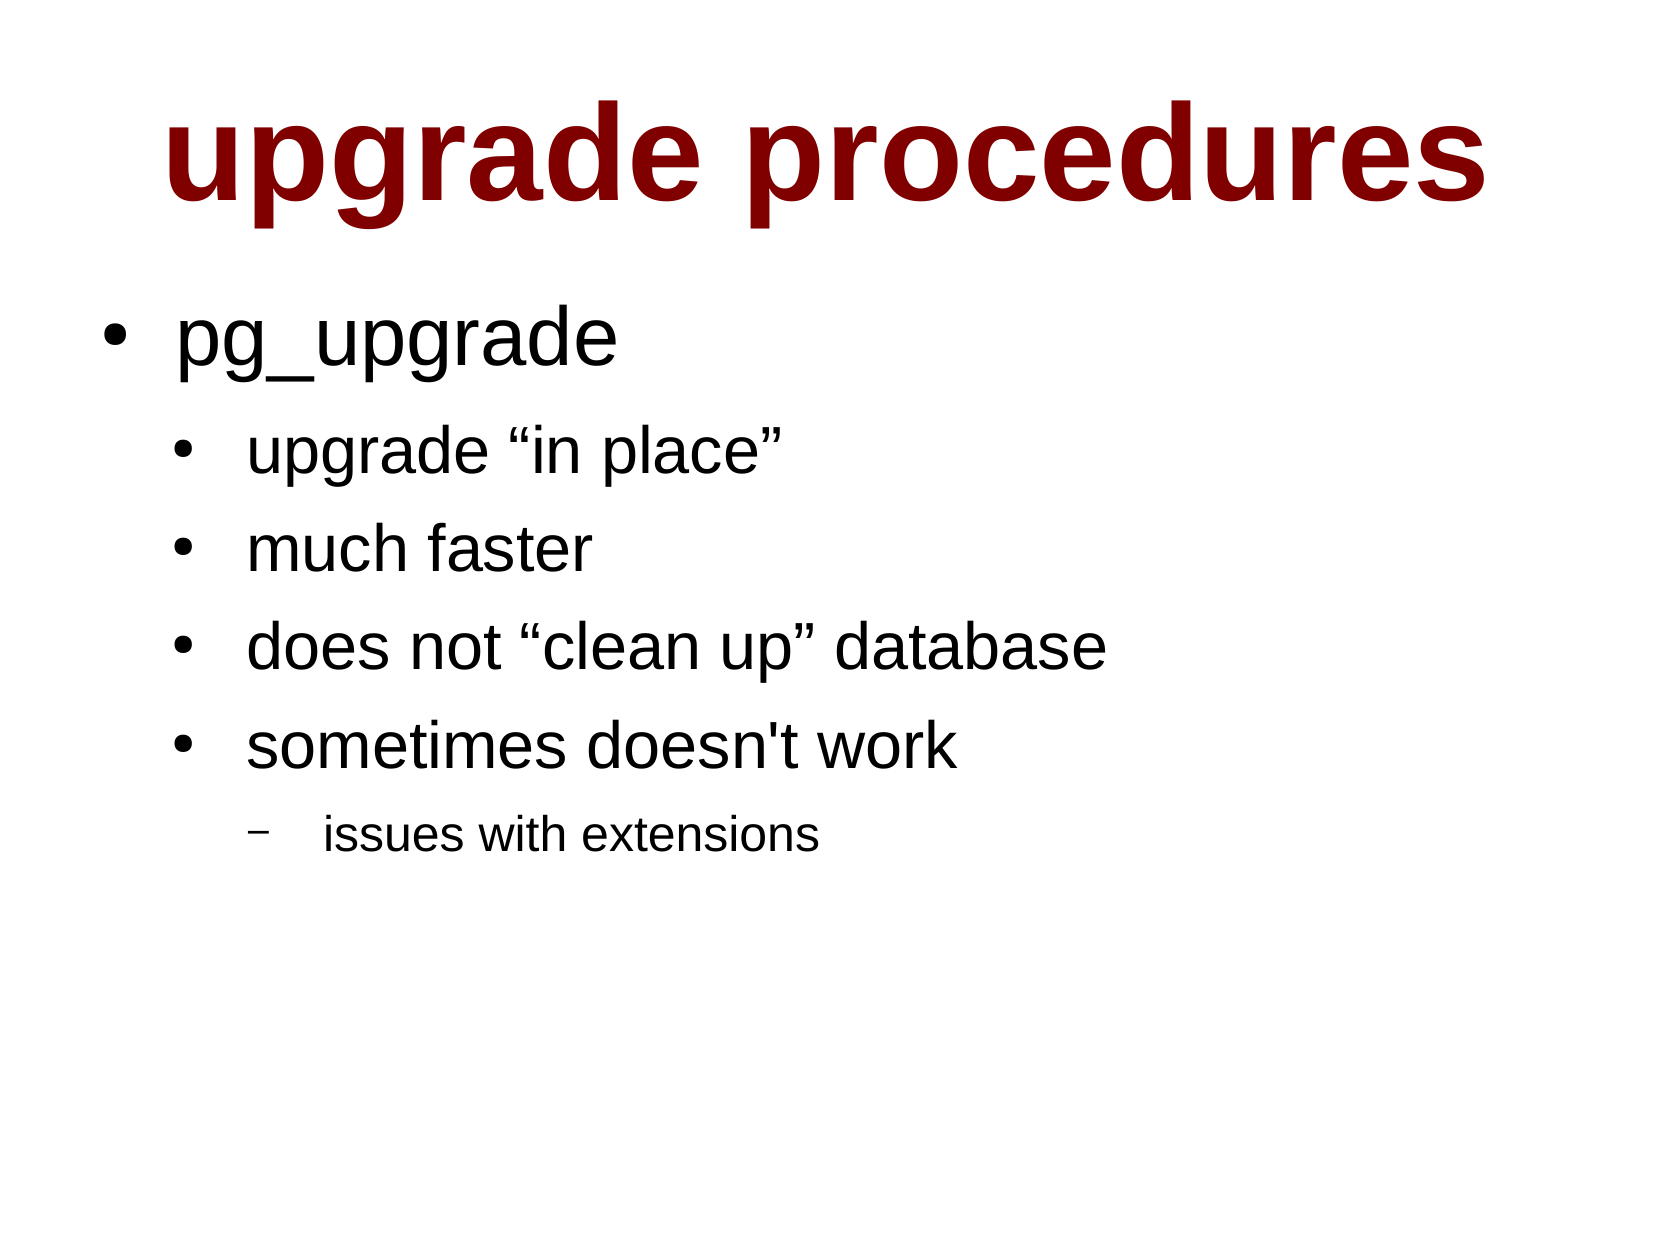

# upgrade procedures
pg_upgrade
upgrade “in place”
much faster
does not “clean up” database
sometimes doesn't work
issues with extensions